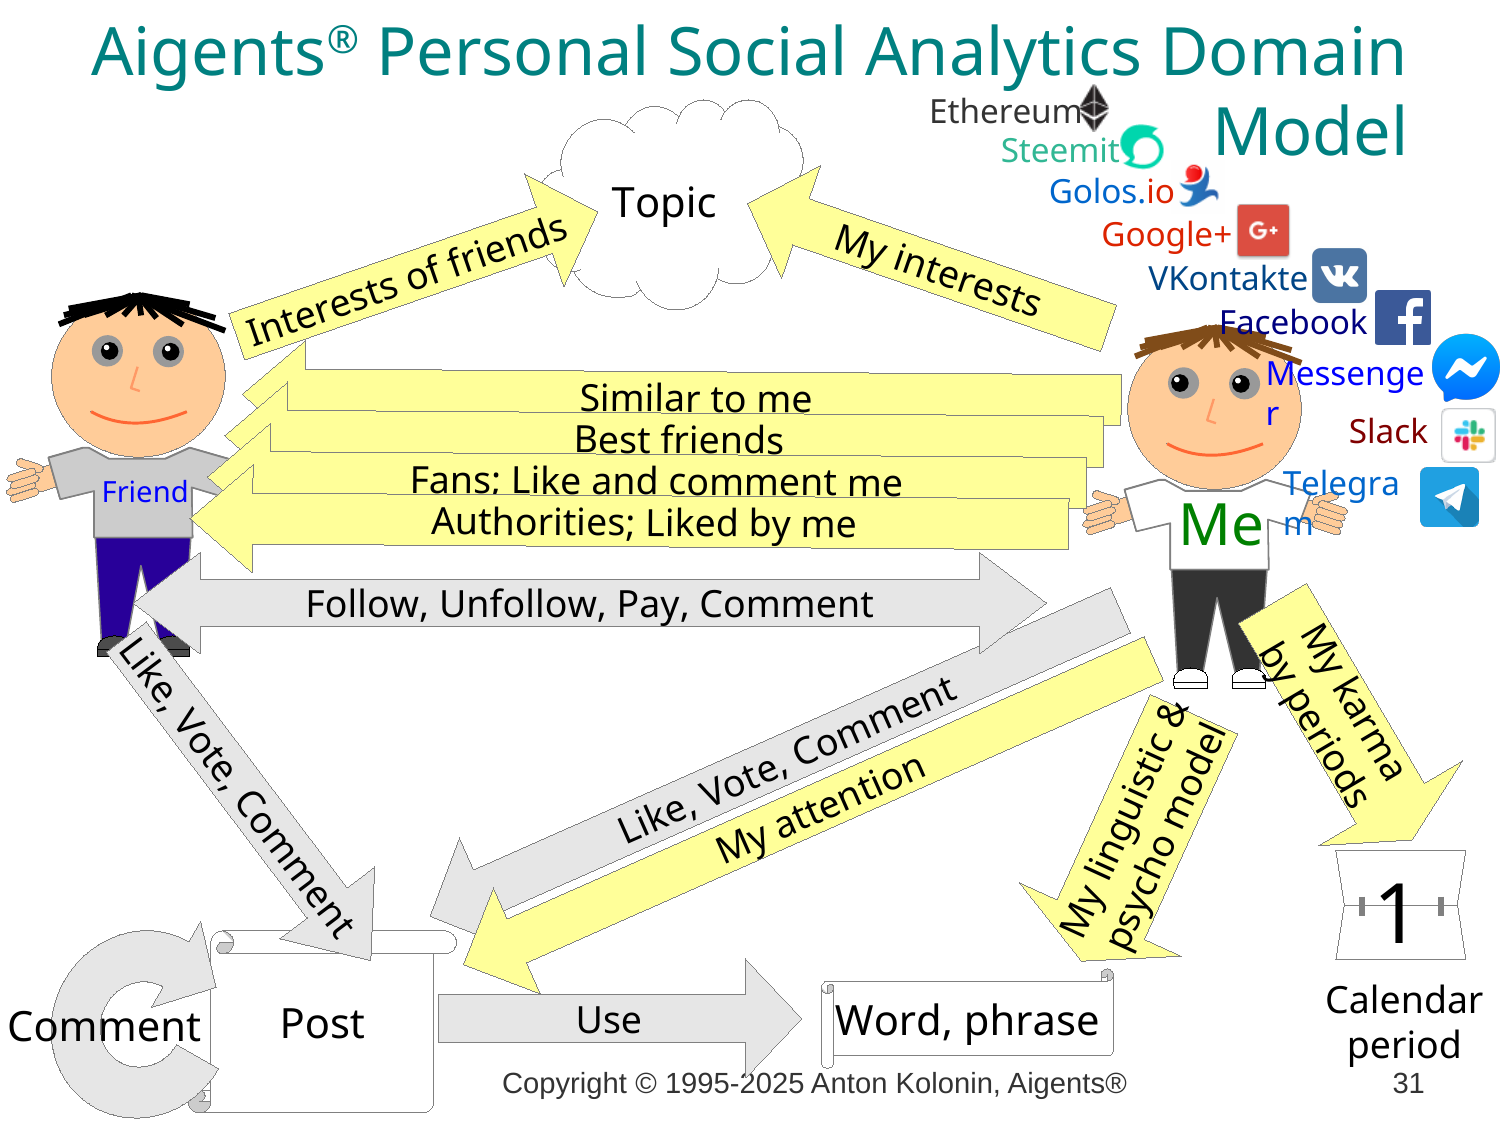

Aigents® Personal Social Analytics Domain Model
Ethereum
Steemit
Golos.io
Google+
VKontakte
Facebook
Messenger
Slack
Telegram
Topic
My interests
Interests of friends
Friend
Me
Similar to me
Best friends
Fans; Like and comment me
Authorities; Liked by me
Follow, Unfollow, Pay, Comment
My karma
by periods
Like, Vote, Comment
Like, Vote, Comment
My linguistic &
psycho model
My attention
 1
Calendar
period
Post
Use
Word, phrase
Comment
Copyright © 1995-2025 Anton Kolonin, Aigents®
31